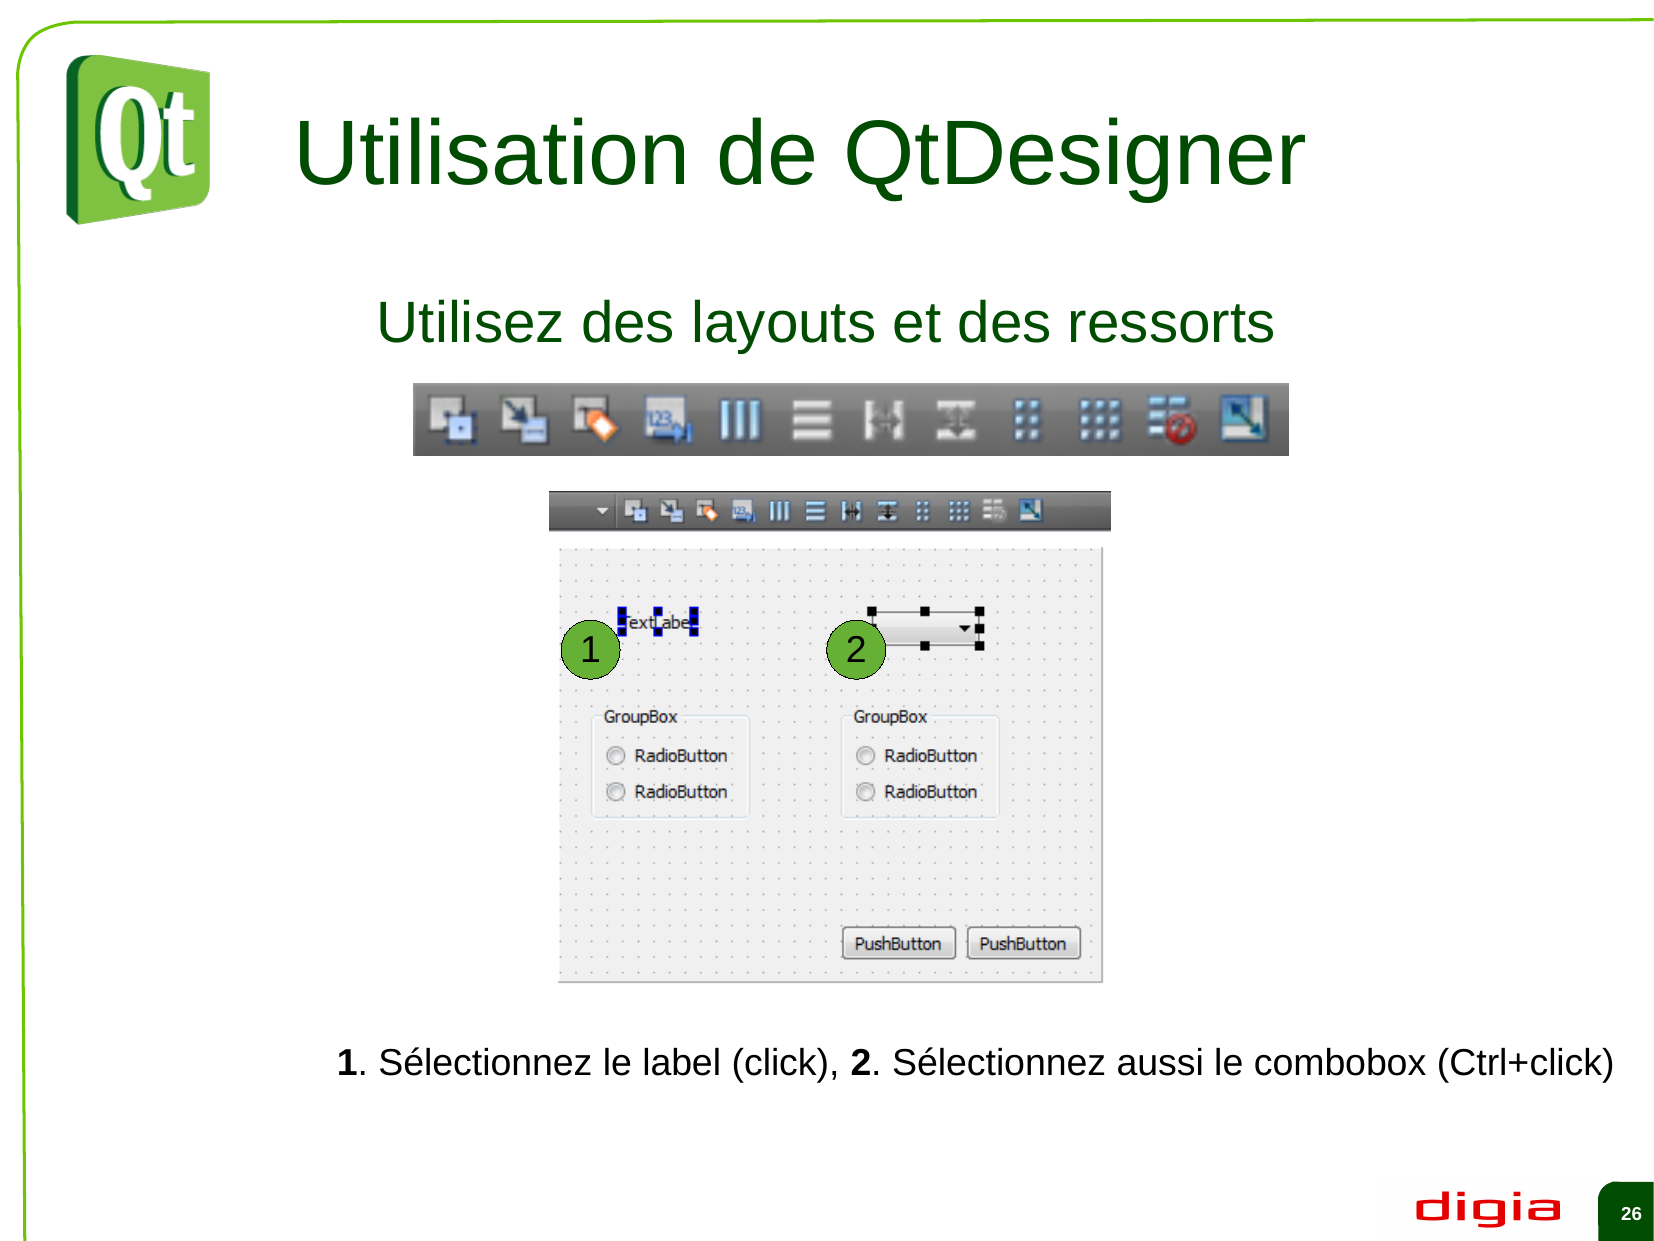

# Utilisation de QtDesigner
Utilisez des layouts et des ressorts
1
2
1. Sélectionnez le label (click), 2. Sélectionnez aussi le combobox (Ctrl+click)